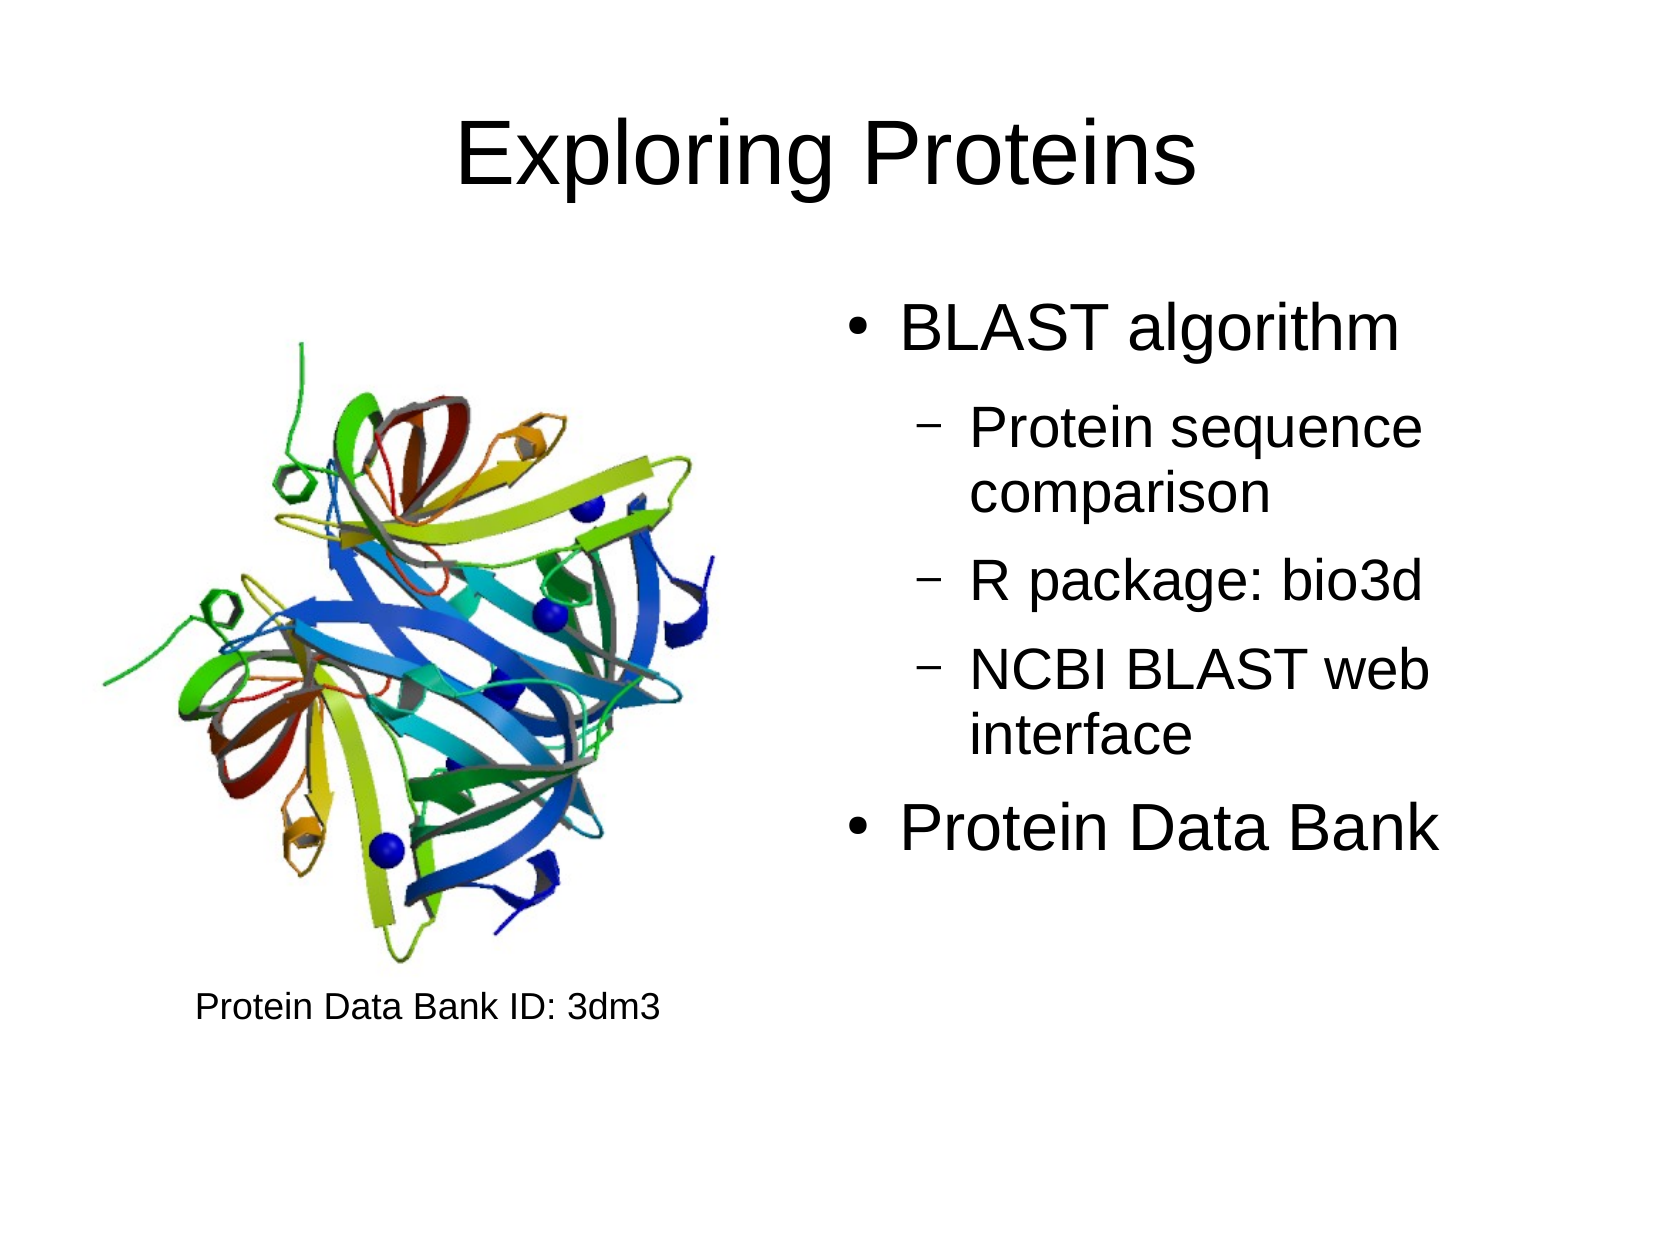

# Exploring Proteins
BLAST algorithm
Protein sequence comparison
R package: bio3d
NCBI BLAST web interface
Protein Data Bank
Protein Data Bank ID: 3dm3